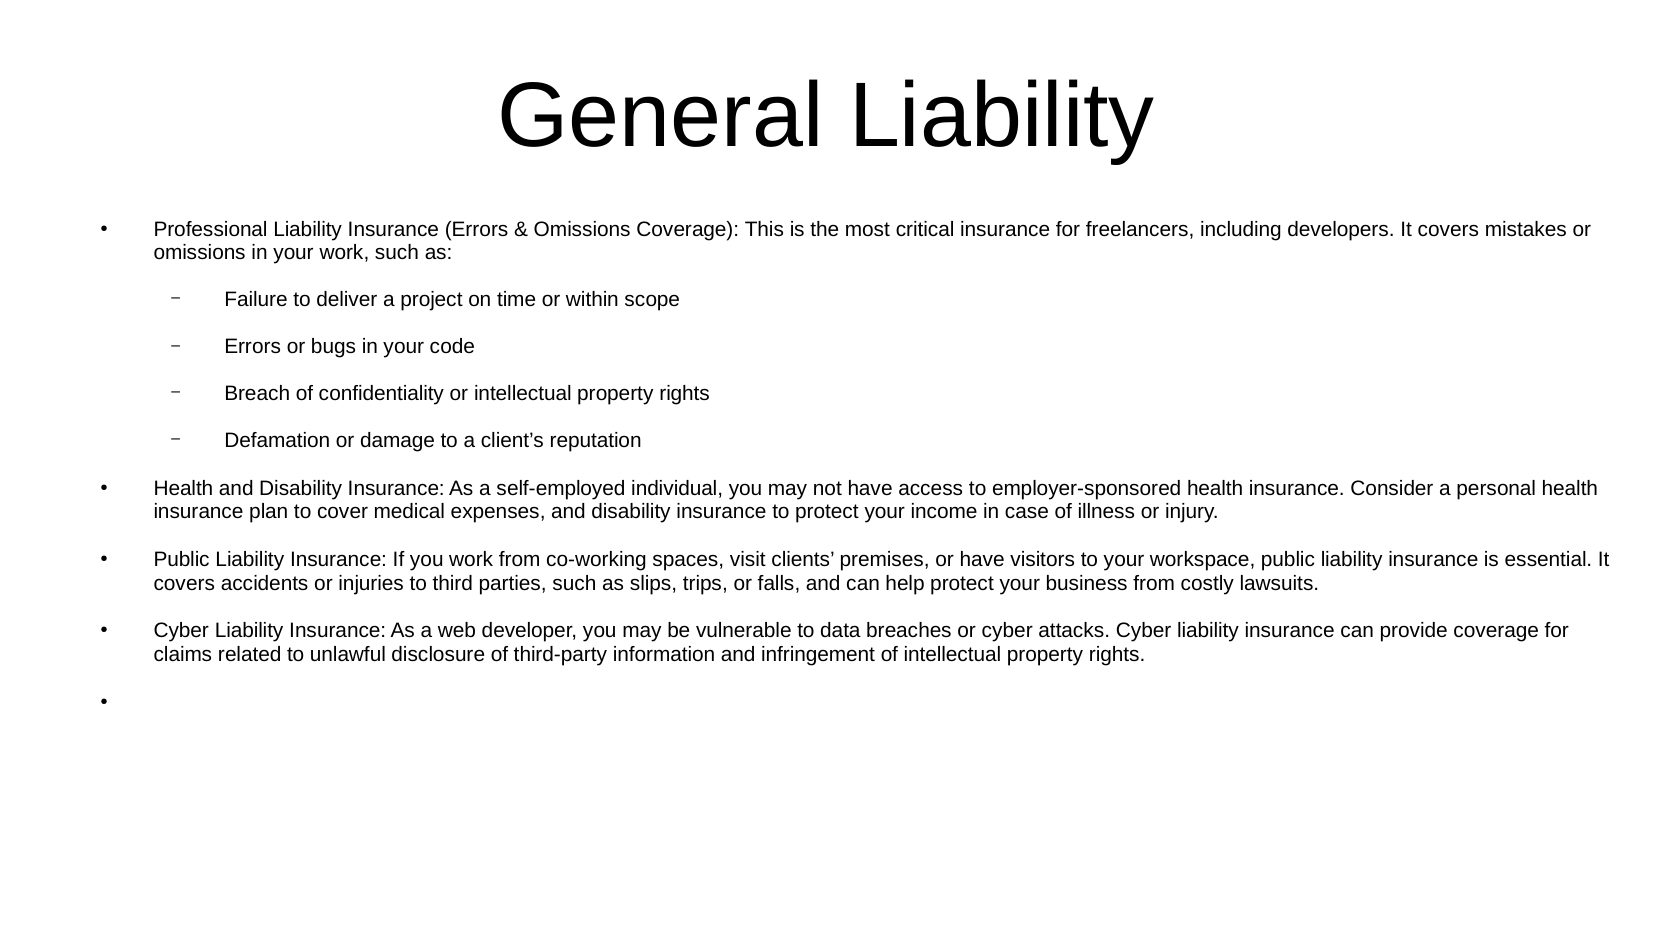

# General Liability
Professional Liability Insurance (Errors & Omissions Coverage): This is the most critical insurance for freelancers, including developers. It covers mistakes or omissions in your work, such as:
Failure to deliver a project on time or within scope
Errors or bugs in your code
Breach of confidentiality or intellectual property rights
Defamation or damage to a client’s reputation
Health and Disability Insurance: As a self-employed individual, you may not have access to employer-sponsored health insurance. Consider a personal health insurance plan to cover medical expenses, and disability insurance to protect your income in case of illness or injury.
Public Liability Insurance: If you work from co-working spaces, visit clients’ premises, or have visitors to your workspace, public liability insurance is essential. It covers accidents or injuries to third parties, such as slips, trips, or falls, and can help protect your business from costly lawsuits.
Cyber Liability Insurance: As a web developer, you may be vulnerable to data breaches or cyber attacks. Cyber liability insurance can provide coverage for claims related to unlawful disclosure of third-party information and infringement of intellectual property rights.